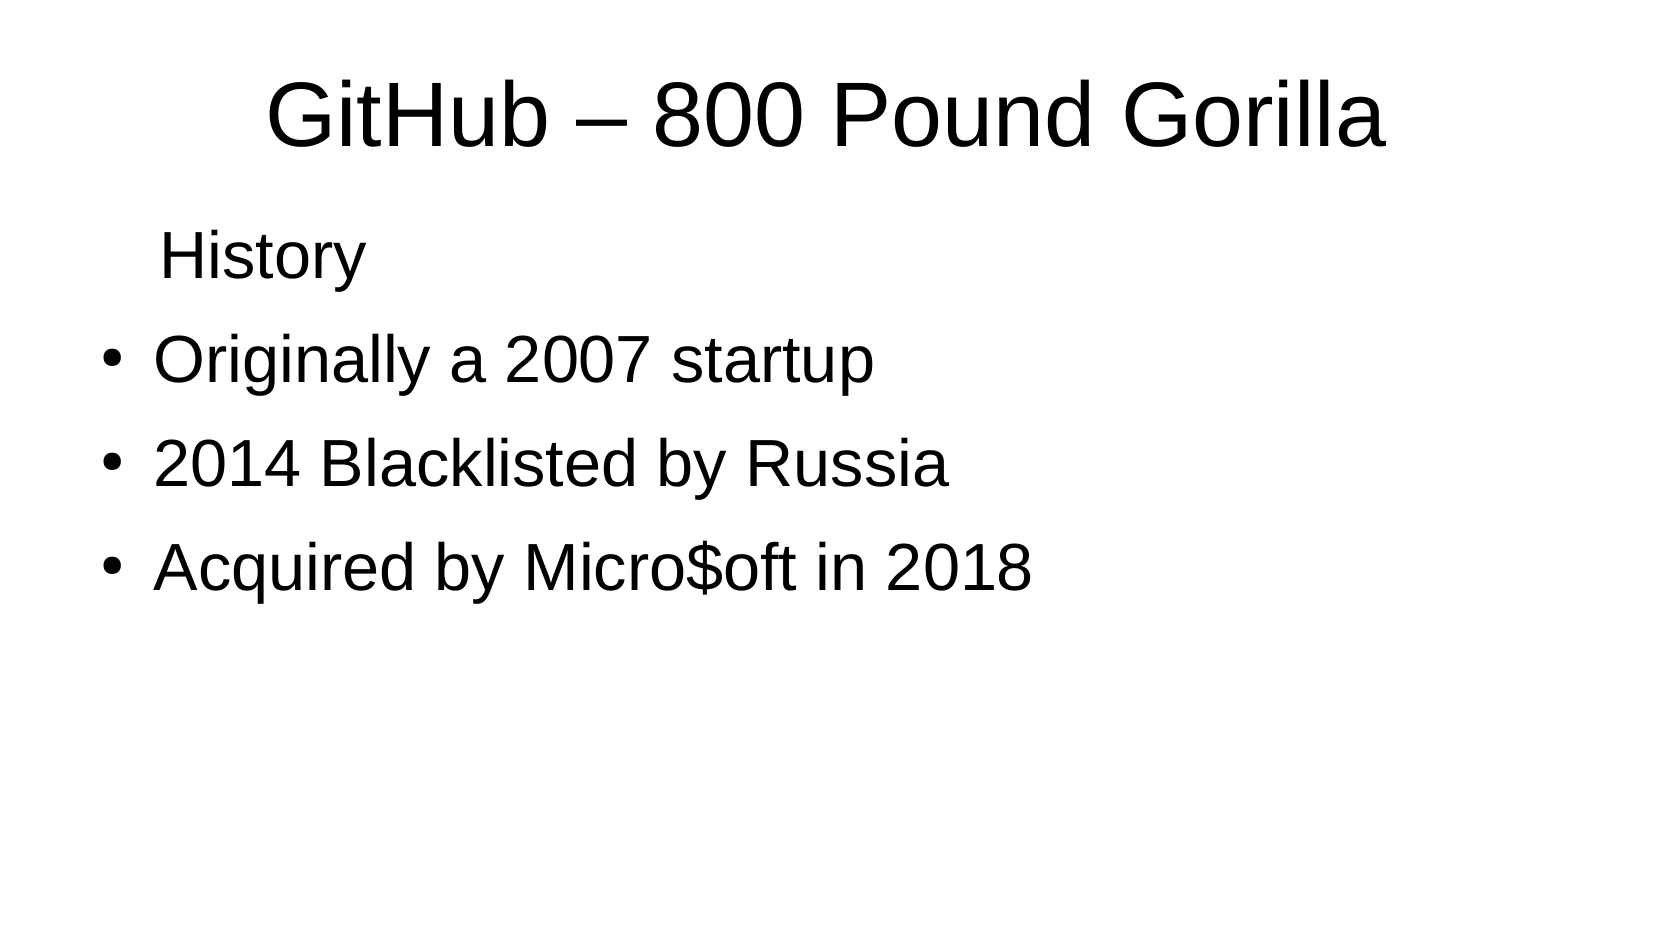

# GitHub – 800 Pound Gorilla
History
Originally a 2007 startup
2014 Blacklisted by Russia
Acquired by Micro$oft in 2018